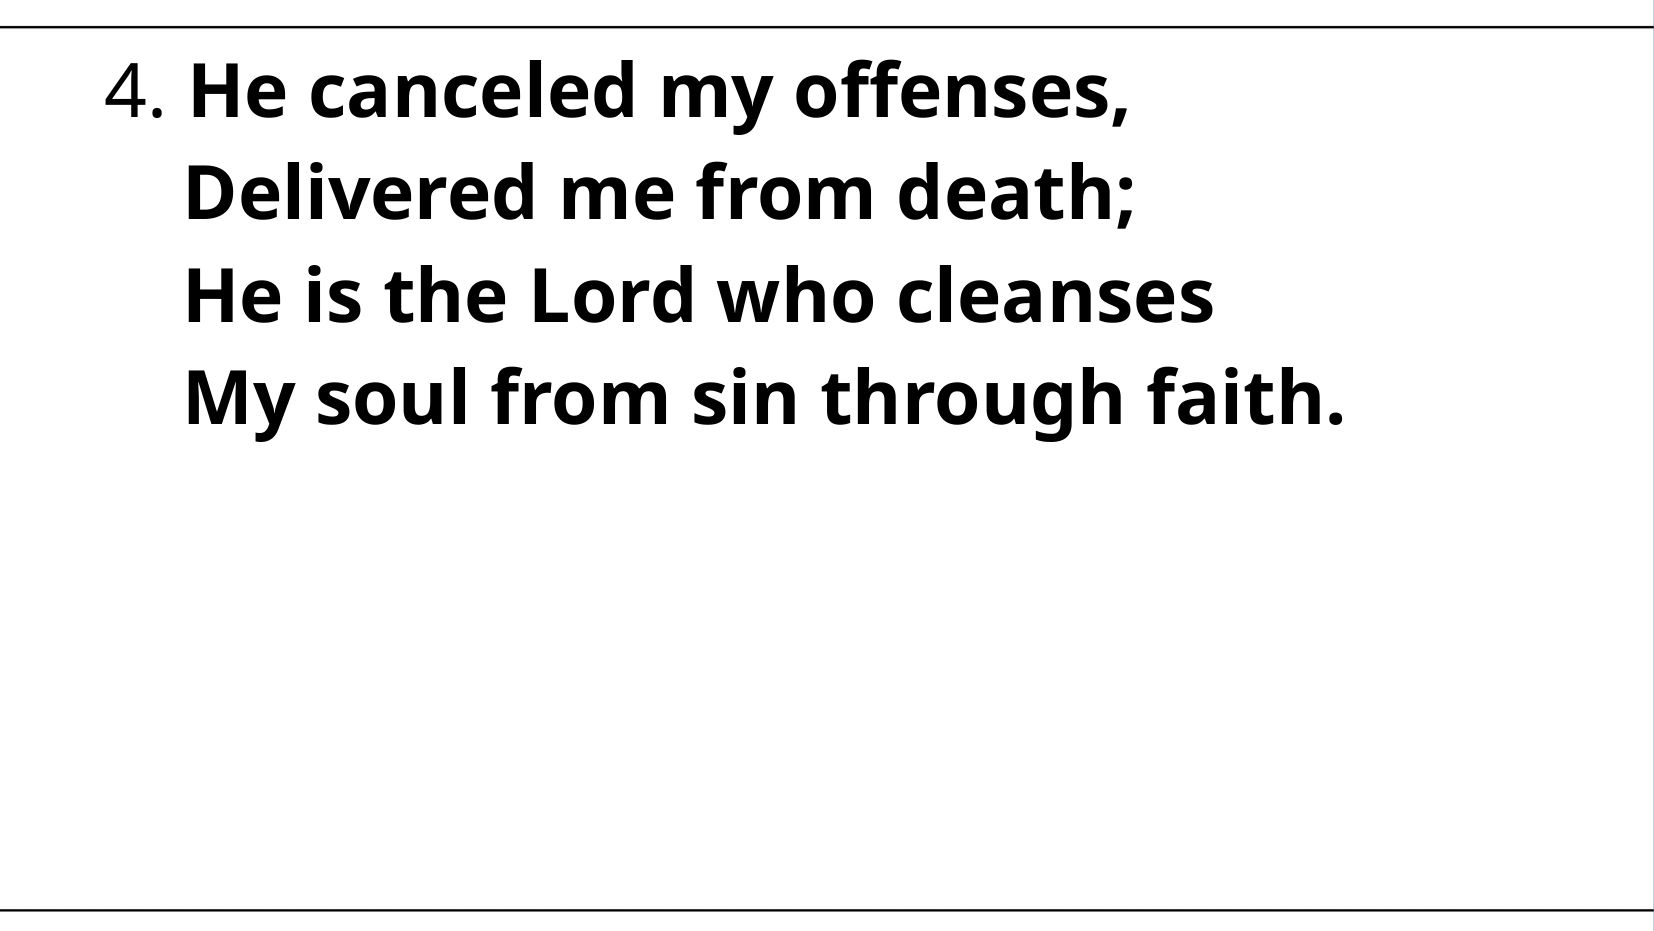

4. He canceled my offenses,
 Delivered me from death;
 He is the Lord who cleanses
 My soul from sin through faith.